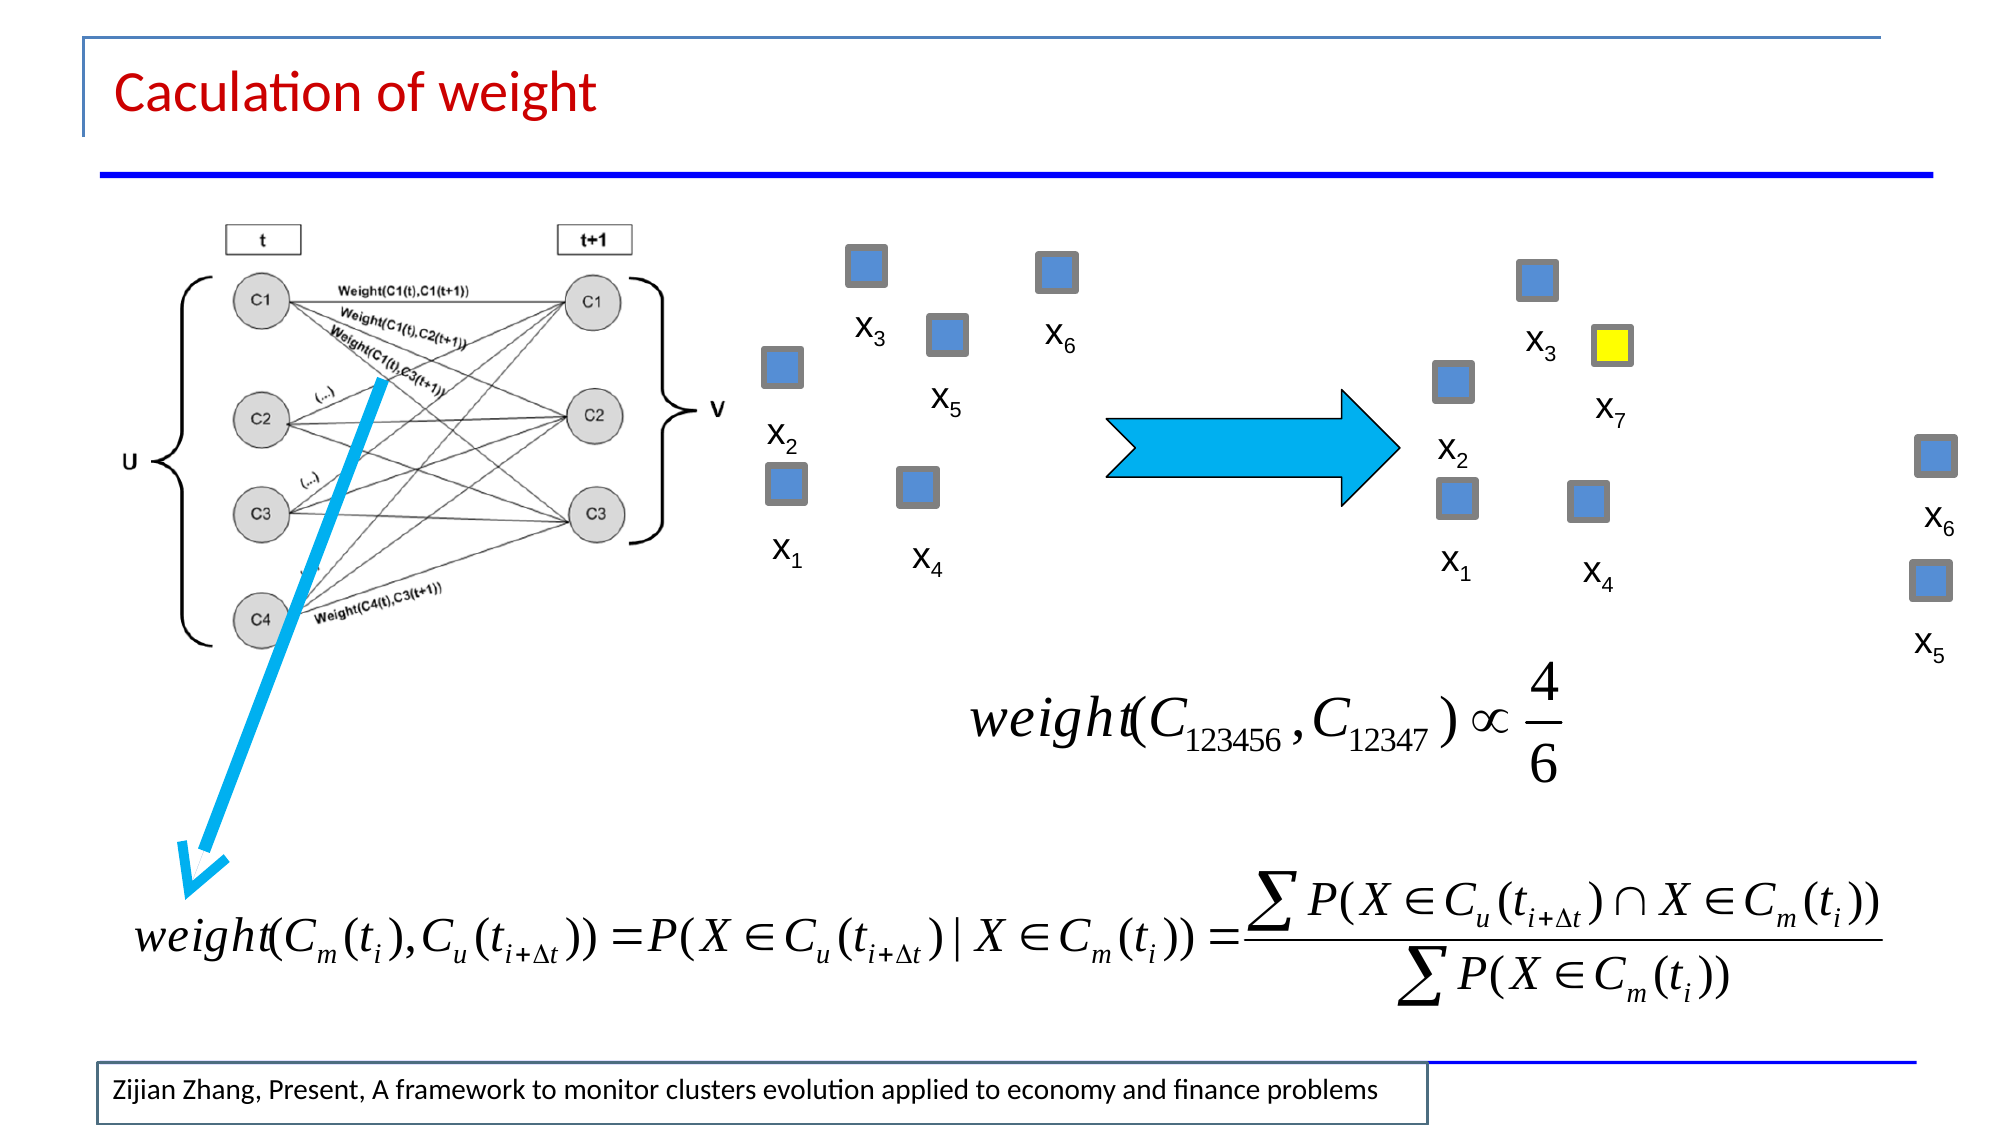

Caculation of weight
x3
x6
x3
x5
x7
x2
x2
x6
x1
x4
x1
x4
x5
Zijian Zhang, Present, A framework to monitor clusters evolution applied to economy and finance problems